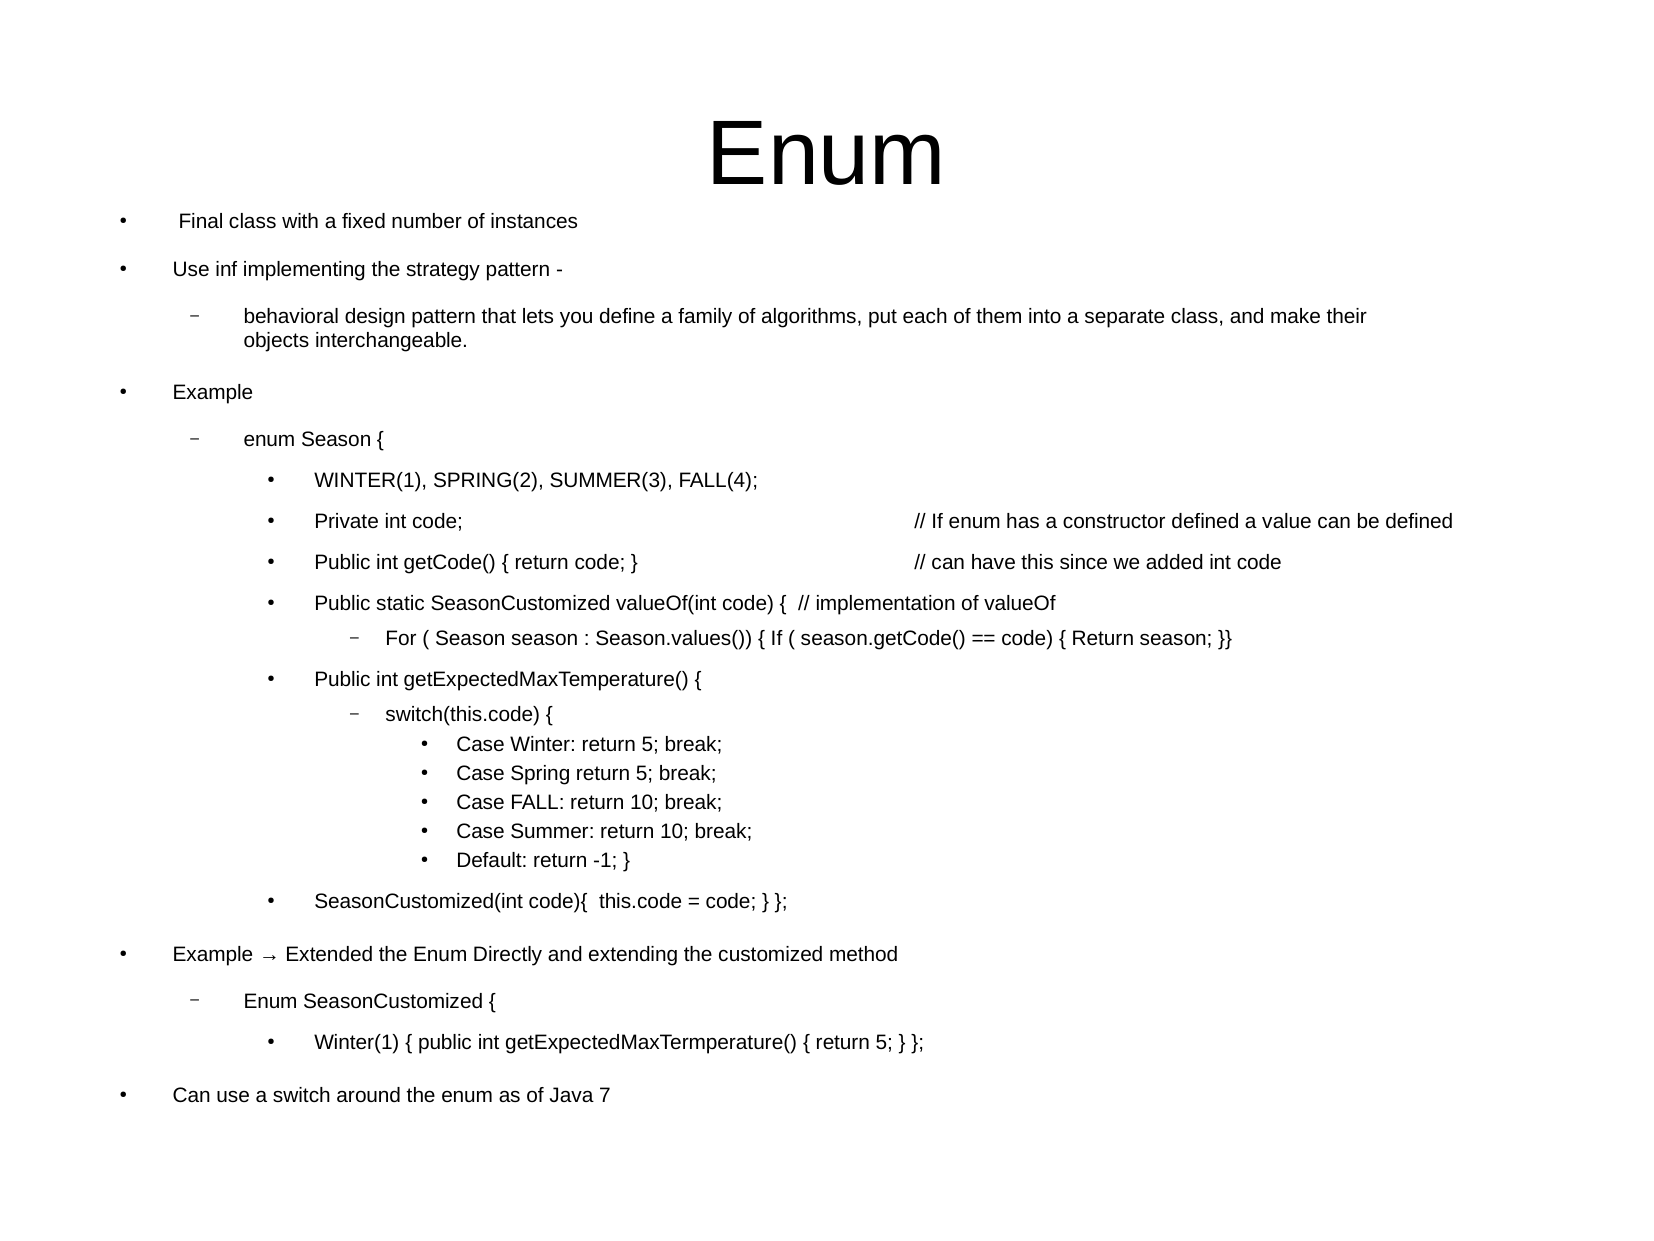

# Enum
 Final class with a fixed number of instances
Use inf implementing the strategy pattern -
behavioral design pattern that lets you define a family of algorithms, put each of them into a separate class, and make their objects interchangeable.
Example
enum Season {
WINTER(1), SPRING(2), SUMMER(3), FALL(4);
Private int code;							// If enum has a constructor defined a value can be defined
Public int getCode() { return code; }				// can have this since we added int code
Public static SeasonCustomized valueOf(int code) { // implementation of valueOf
For ( Season season : Season.values()) { If ( season.getCode() == code) { Return season; }}
Public int getExpectedMaxTemperature() {
switch(this.code) {
Case Winter: return 5; break;
Case Spring return 5; break;
Case FALL: return 10; break;
Case Summer: return 10; break;
Default: return -1; }
SeasonCustomized(int code){ this.code = code; } };
Example → Extended the Enum Directly and extending the customized method
Enum SeasonCustomized {
Winter(1) { public int getExpectedMaxTermperature() { return 5; } };
Can use a switch around the enum as of Java 7